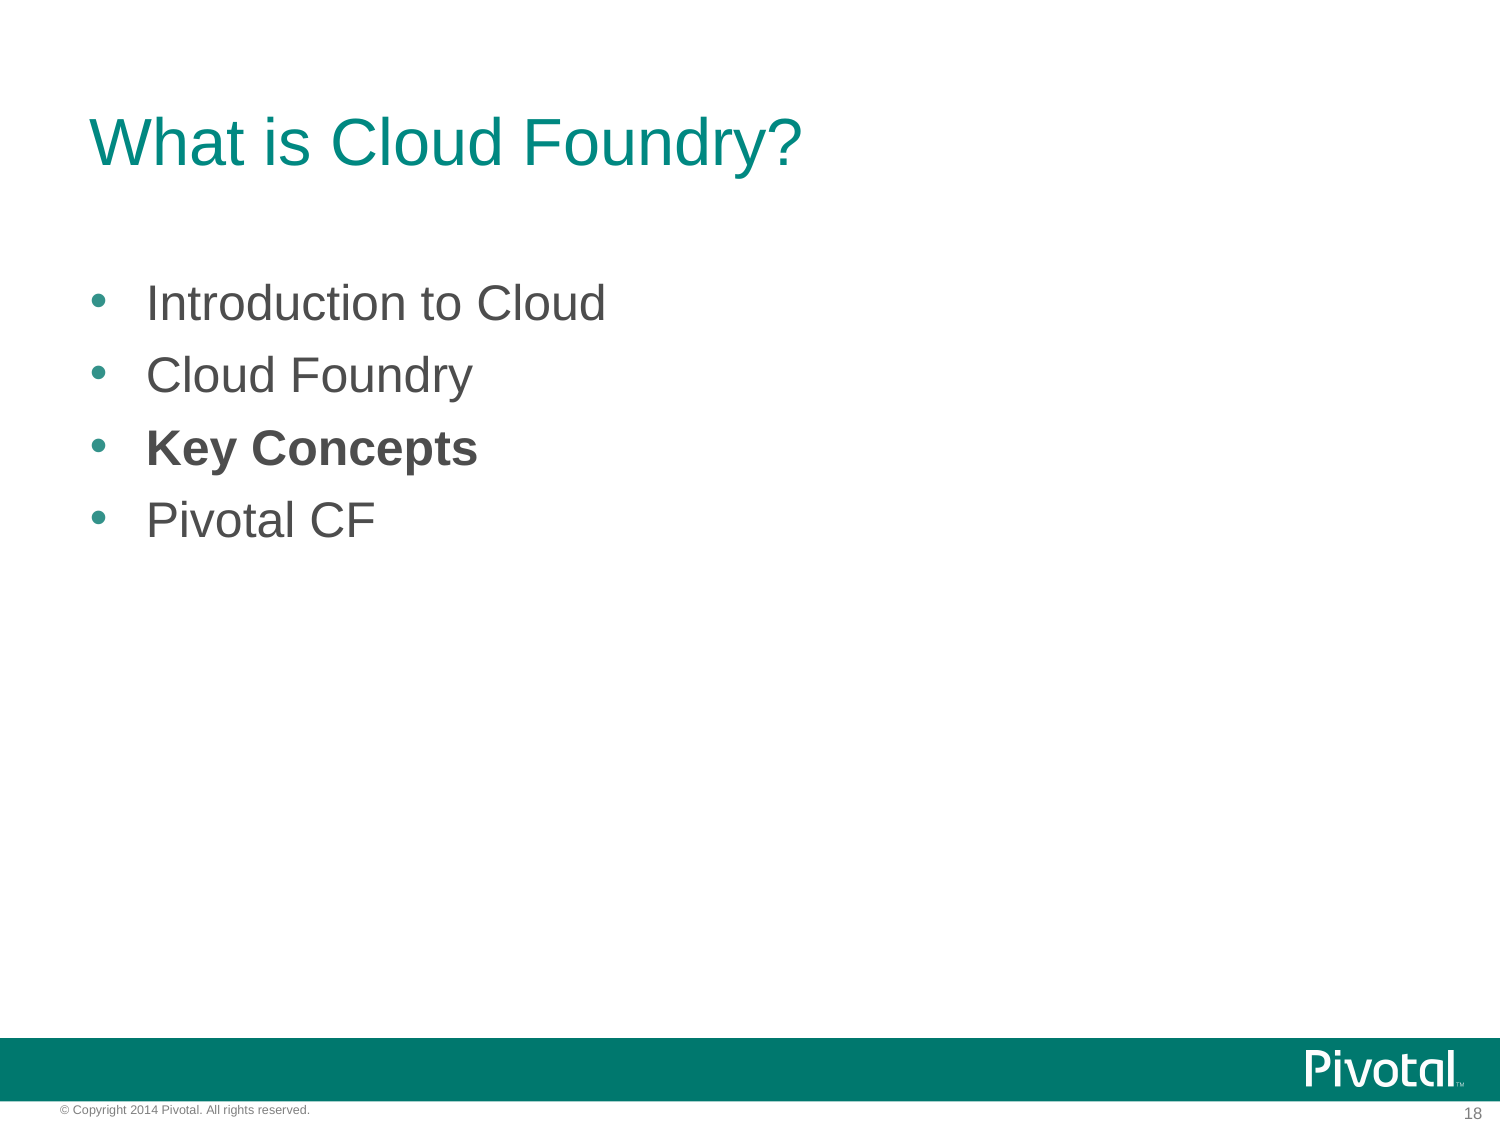

# What is Cloud Foundry?
Introduction to Cloud
Cloud Foundry
Key Concepts
Pivotal CF